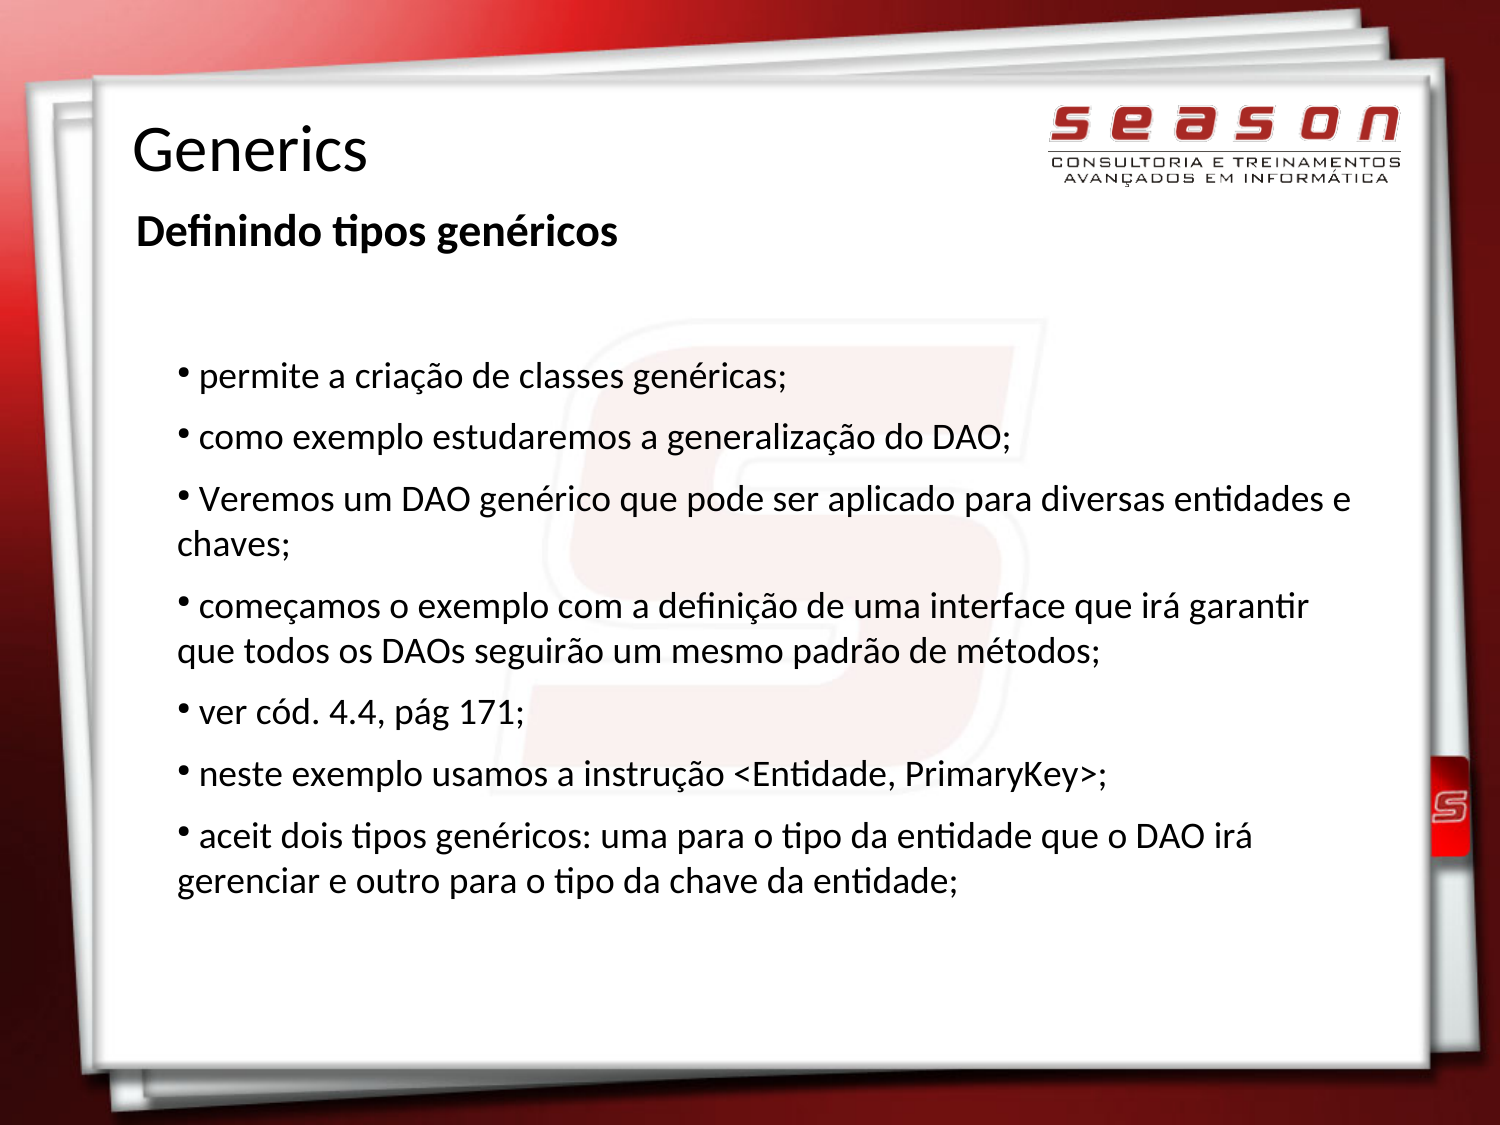

# Generics
Definindo tipos genéricos
 permite a criação de classes genéricas;
 como exemplo estudaremos a generalização do DAO;
 Veremos um DAO genérico que pode ser aplicado para diversas entidades e chaves;
 começamos o exemplo com a definição de uma interface que irá garantir que todos os DAOs seguirão um mesmo padrão de métodos;
 ver cód. 4.4, pág 171;
 neste exemplo usamos a instrução <Entidade, PrimaryKey>;
 aceit dois tipos genéricos: uma para o tipo da entidade que o DAO irá gerenciar e outro para o tipo da chave da entidade;